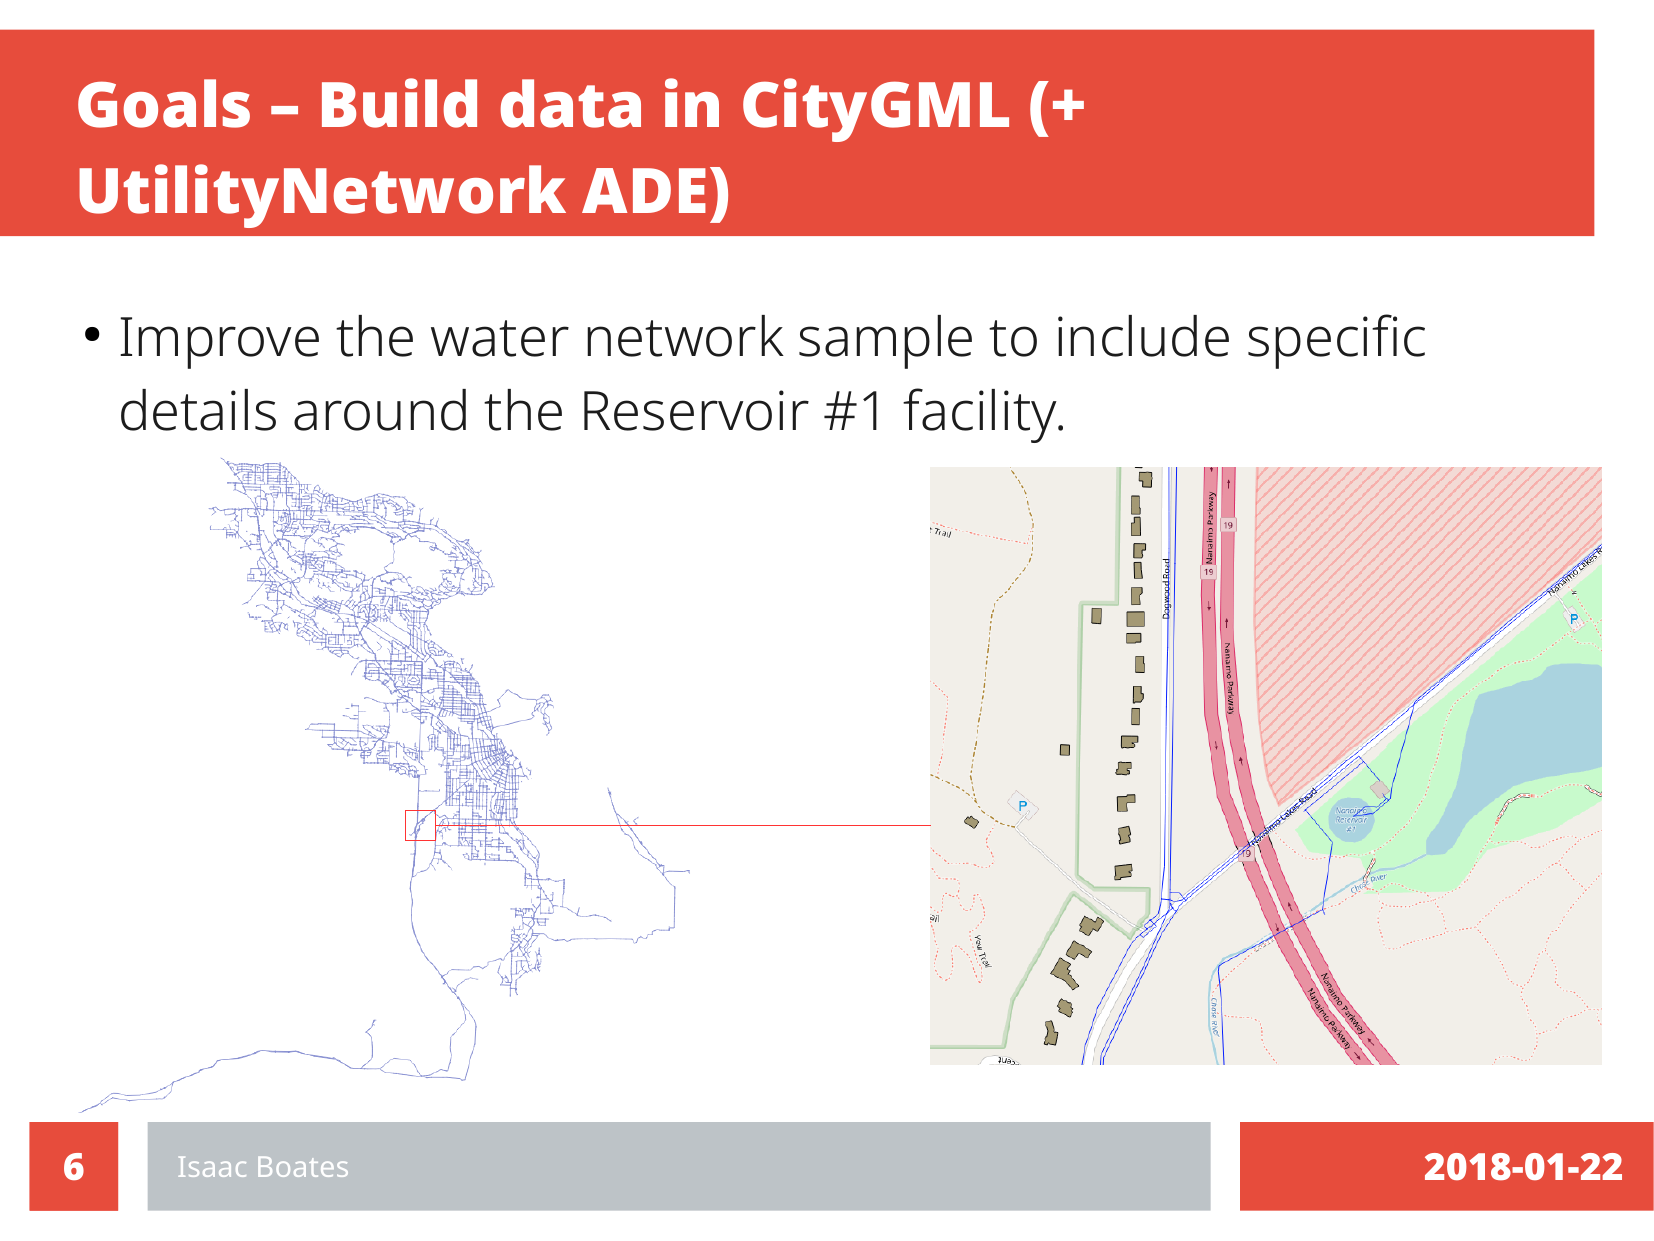

# Goals – Build data in CityGML (+ UtilityNetwork ADE)
Improve the water network sample to include specific details around the Reservoir #1 facility.
6